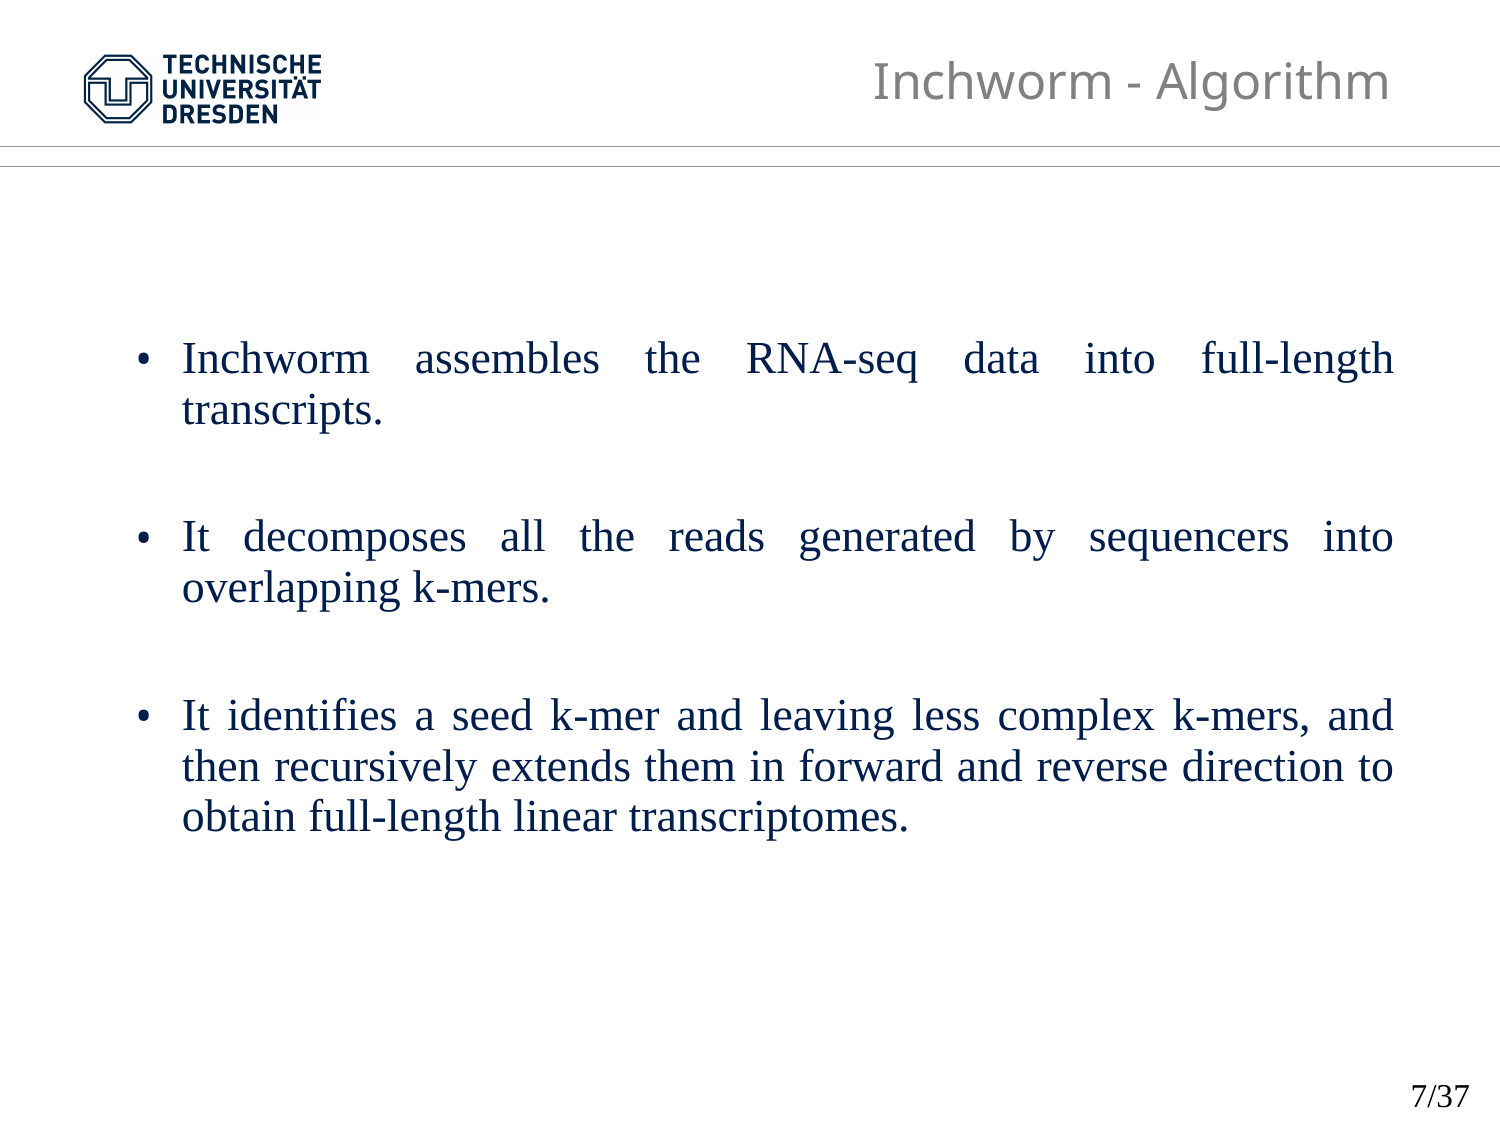

# Inchworm - Algorithm
Inchworm assembles the RNA-seq data into full-length transcripts.
It decomposes all the reads generated by sequencers into overlapping k-mers.
It identifies a seed k-mer and leaving less complex k-mers, and then recursively extends them in forward and reverse direction to obtain full-length linear transcriptomes.
7